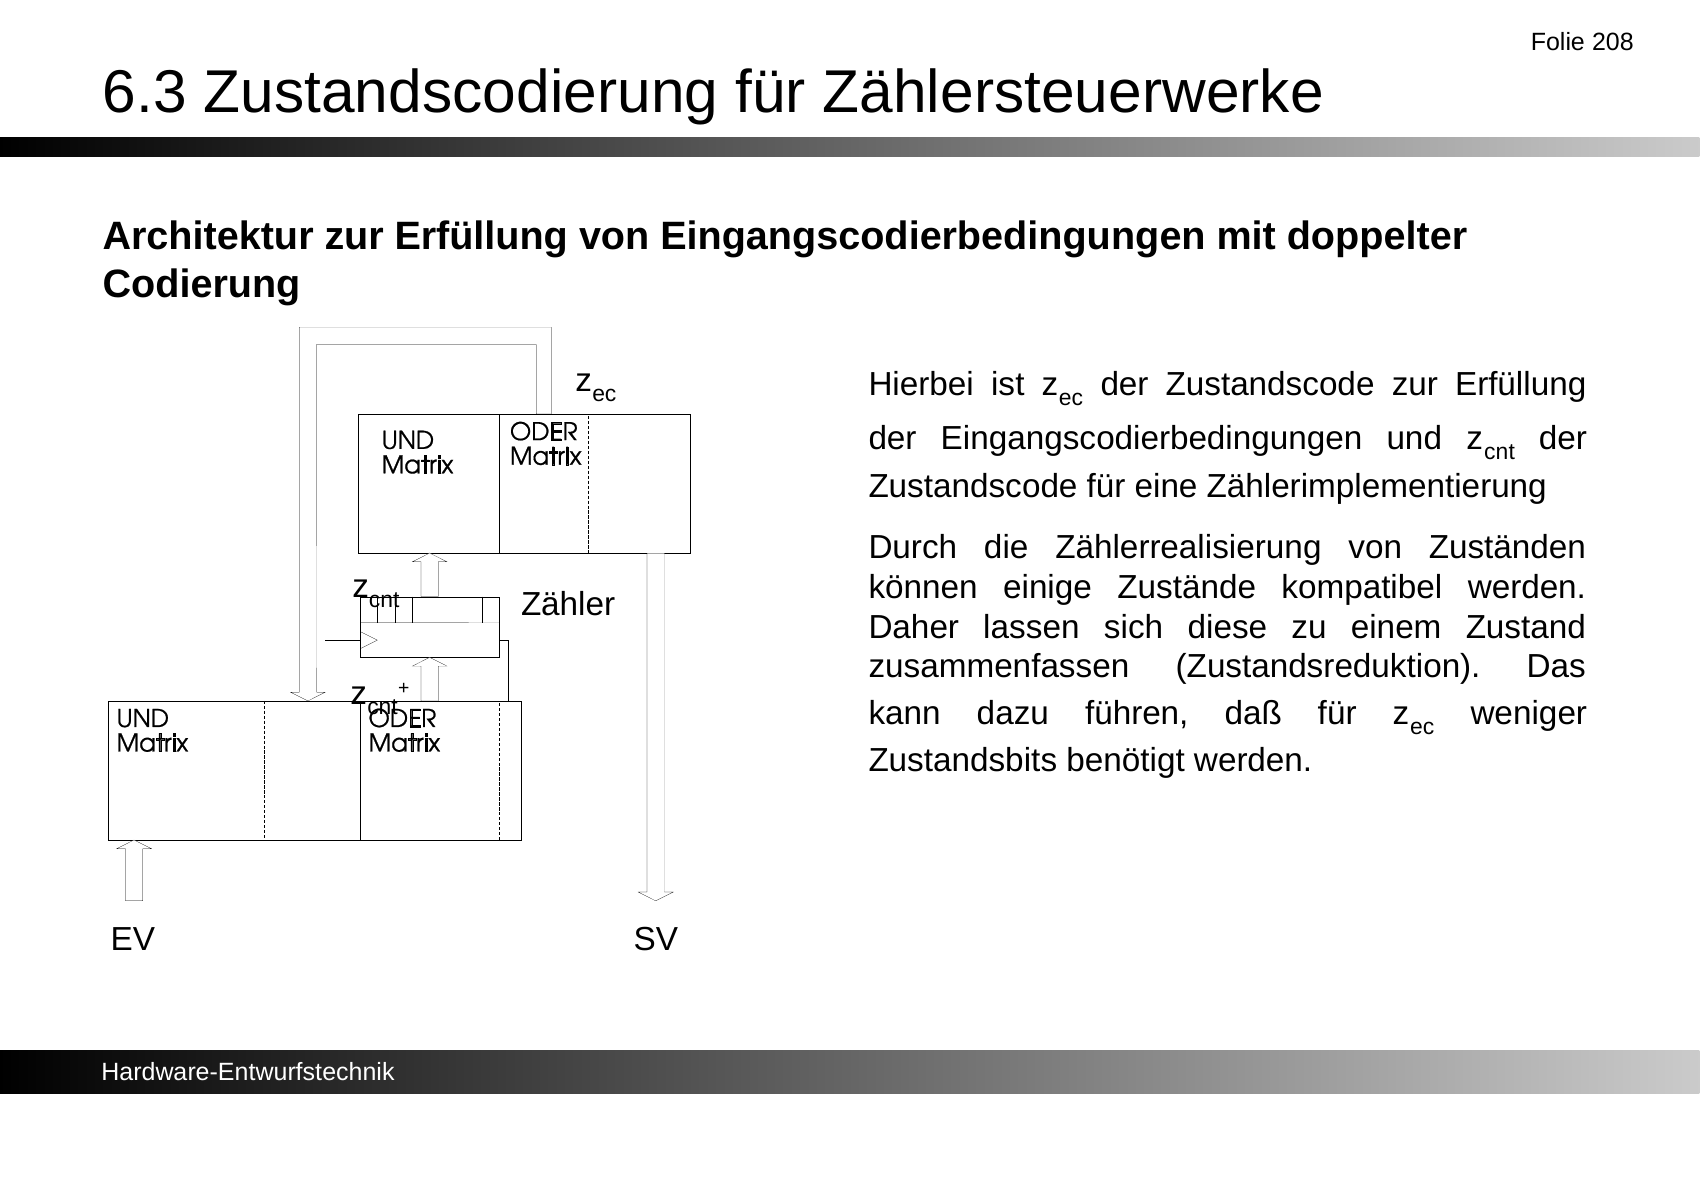

# 6.3 Zustandscodierung für Zählersteuerwerke
Architektur zur Erfüllung von Eingangscodierbedingungen mit doppelter Codierung
zec
Hierbei ist zec der Zustandscode zur Erfüllung der Eingangscodierbedingungen und zcnt der Zustandscode für eine Zählerimplementierung
Durch die Zählerrealisierung von Zuständen können einige Zustände kompatibel werden. Daher lassen sich diese zu einem Zustand zusammenfassen (Zustandsreduktion). Das kann dazu führen, daß für zec weniger Zustandsbits benötigt werden.
zcnt
Zähler
zcnt+
EV
SV